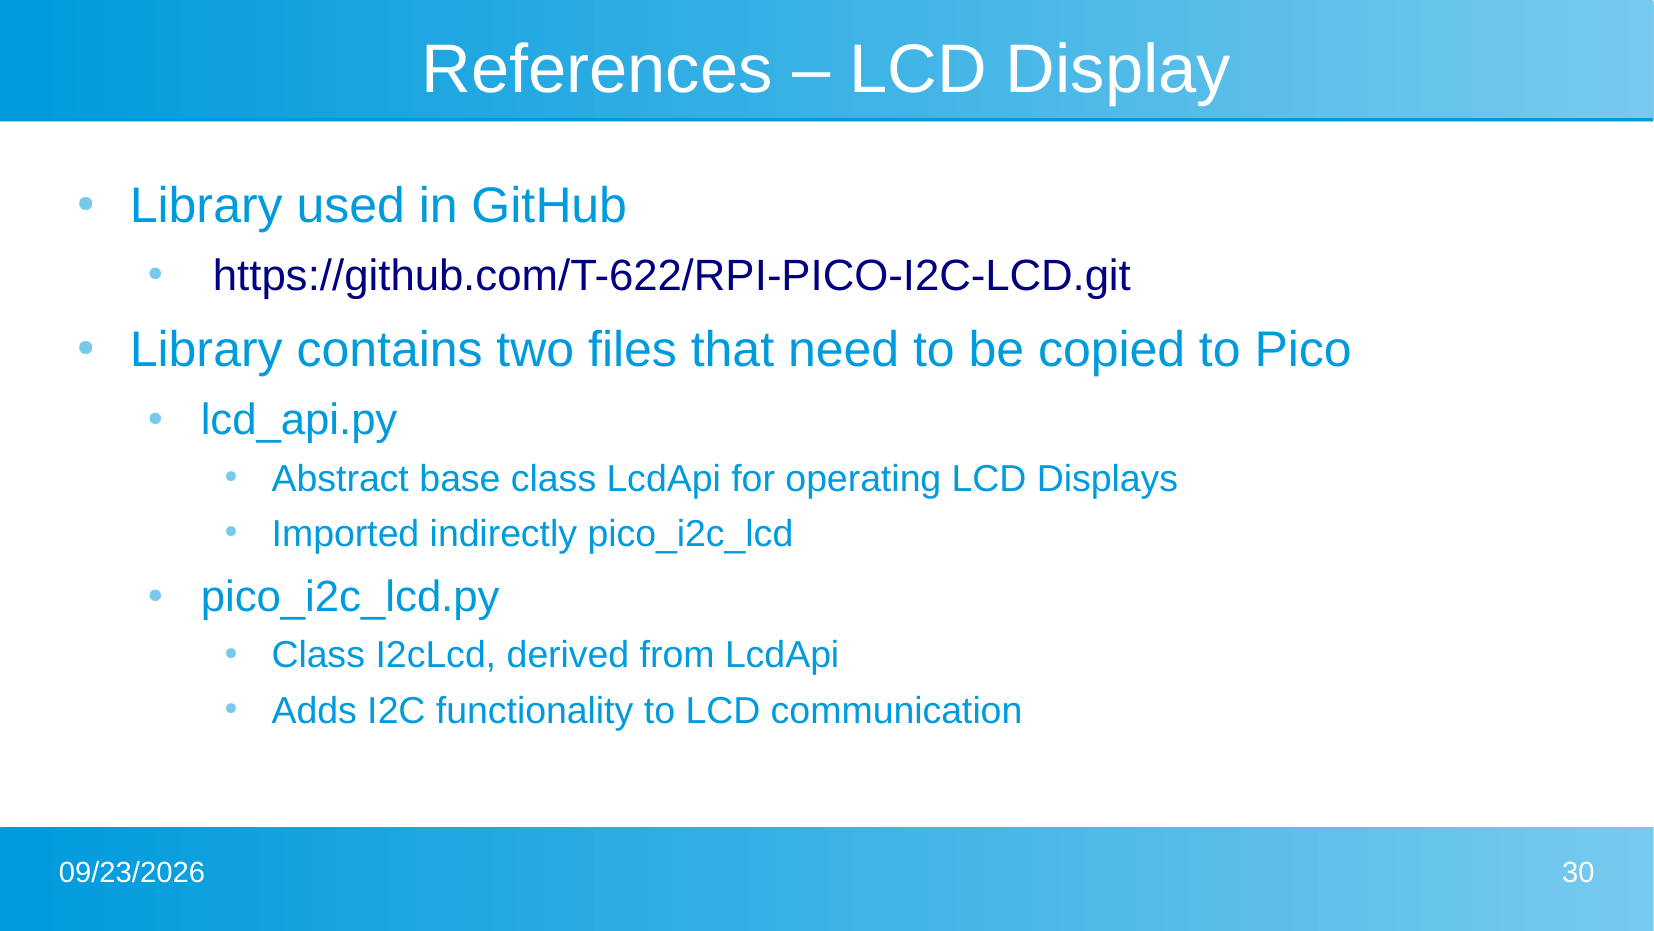

# References – LCD Display
Library used in GitHub
 https://github.com/T-622/RPI-PICO-I2C-LCD.git
Library contains two files that need to be copied to Pico
lcd_api.py
Abstract base class LcdApi for operating LCD Displays
Imported indirectly pico_i2c_lcd
pico_i2c_lcd.py
Class I2cLcd, derived from LcdApi
Adds I2C functionality to LCD communication
30